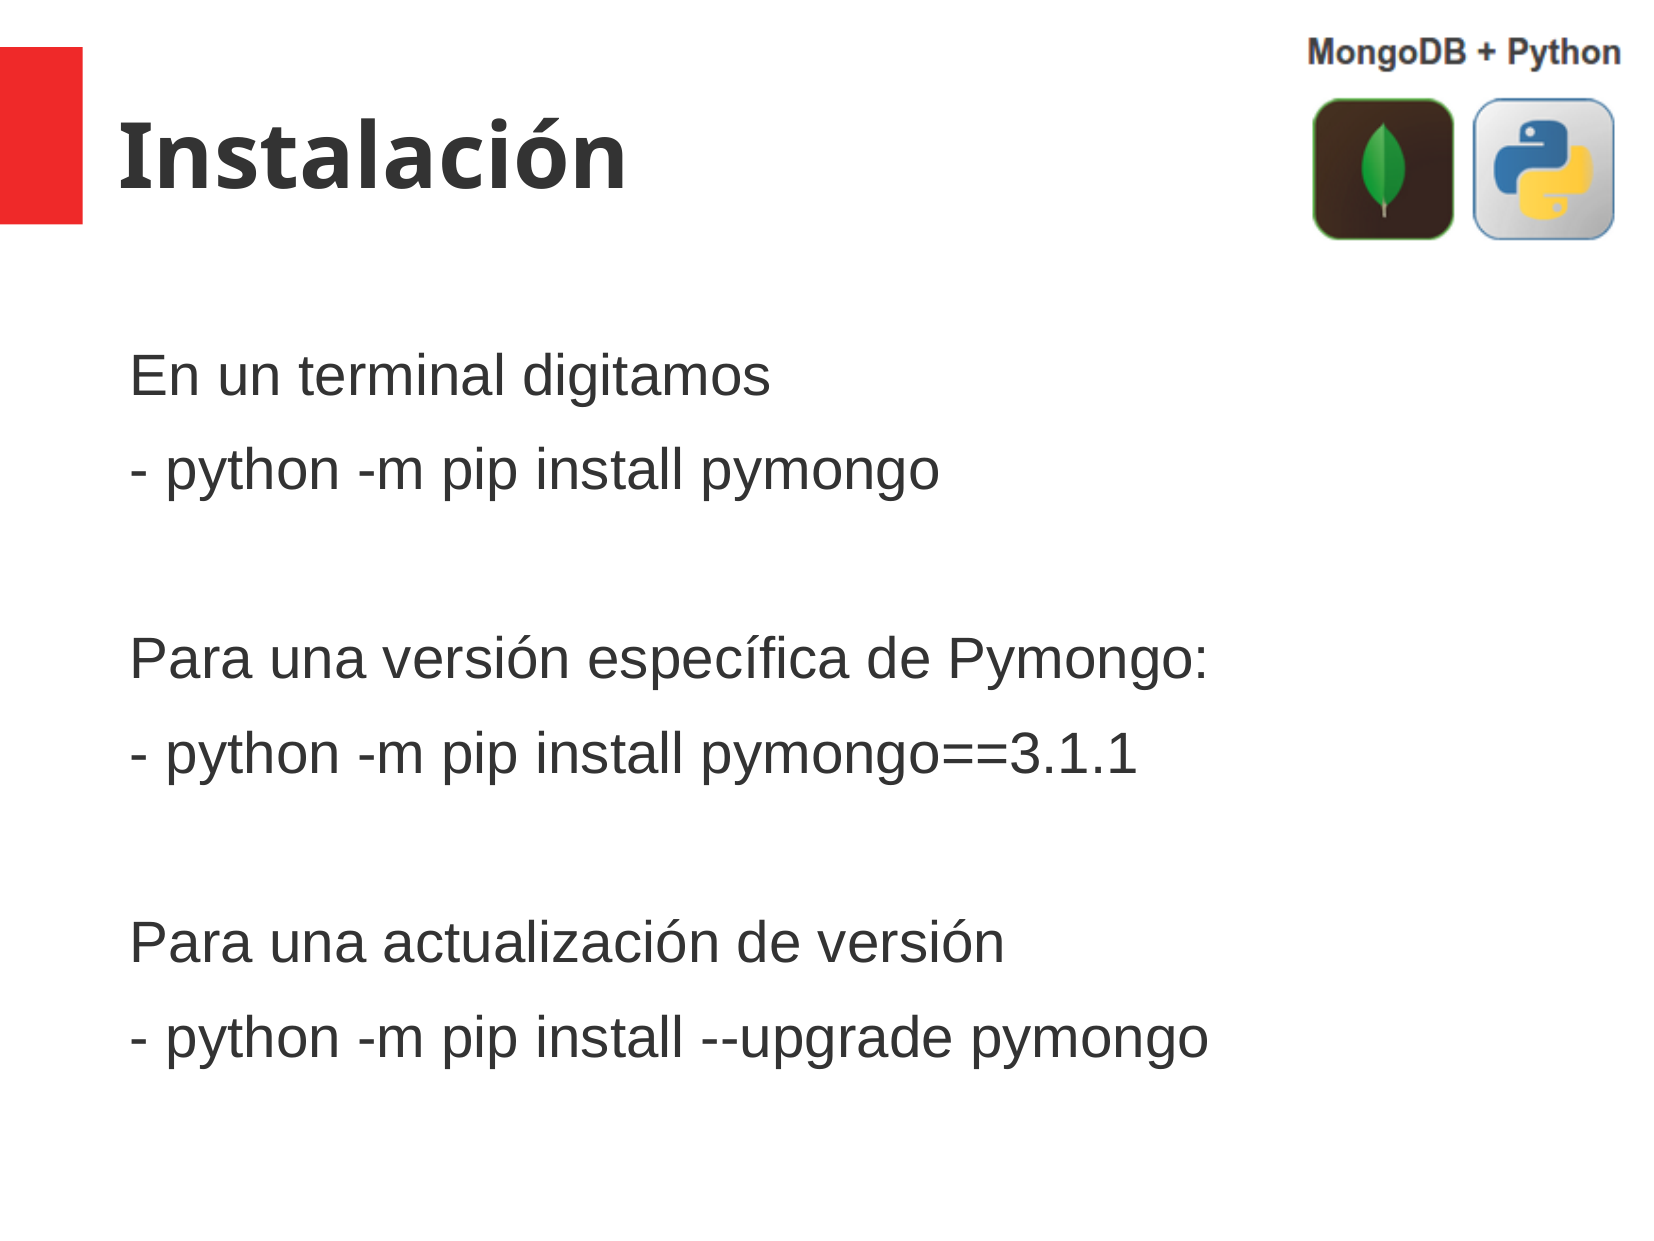

# Instalación
En un terminal digitamos
- python -m pip install pymongo
Para una versión específica de Pymongo:
- python -m pip install pymongo==3.1.1
Para una actualización de versión
- python -m pip install --upgrade pymongo